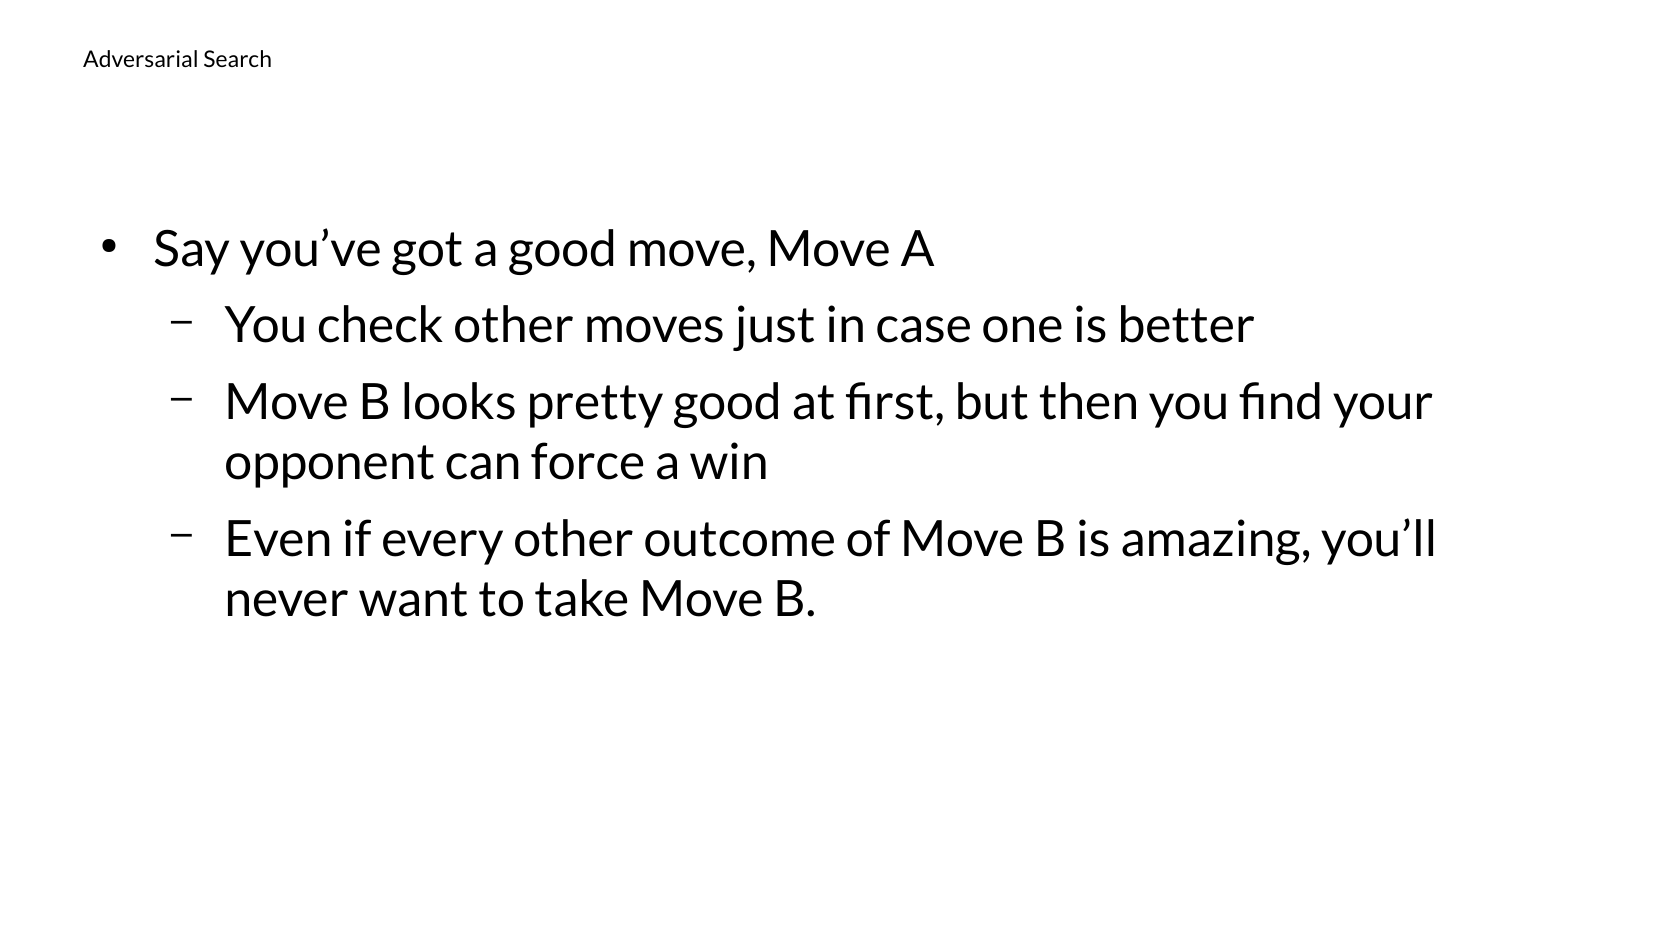

# Adversarial Search
Say you’ve got a good move, Move A
You check other moves just in case one is better
Move B looks pretty good at first, but then you find your opponent can force a win
Even if every other outcome of Move B is amazing, you’ll never want to take Move B.